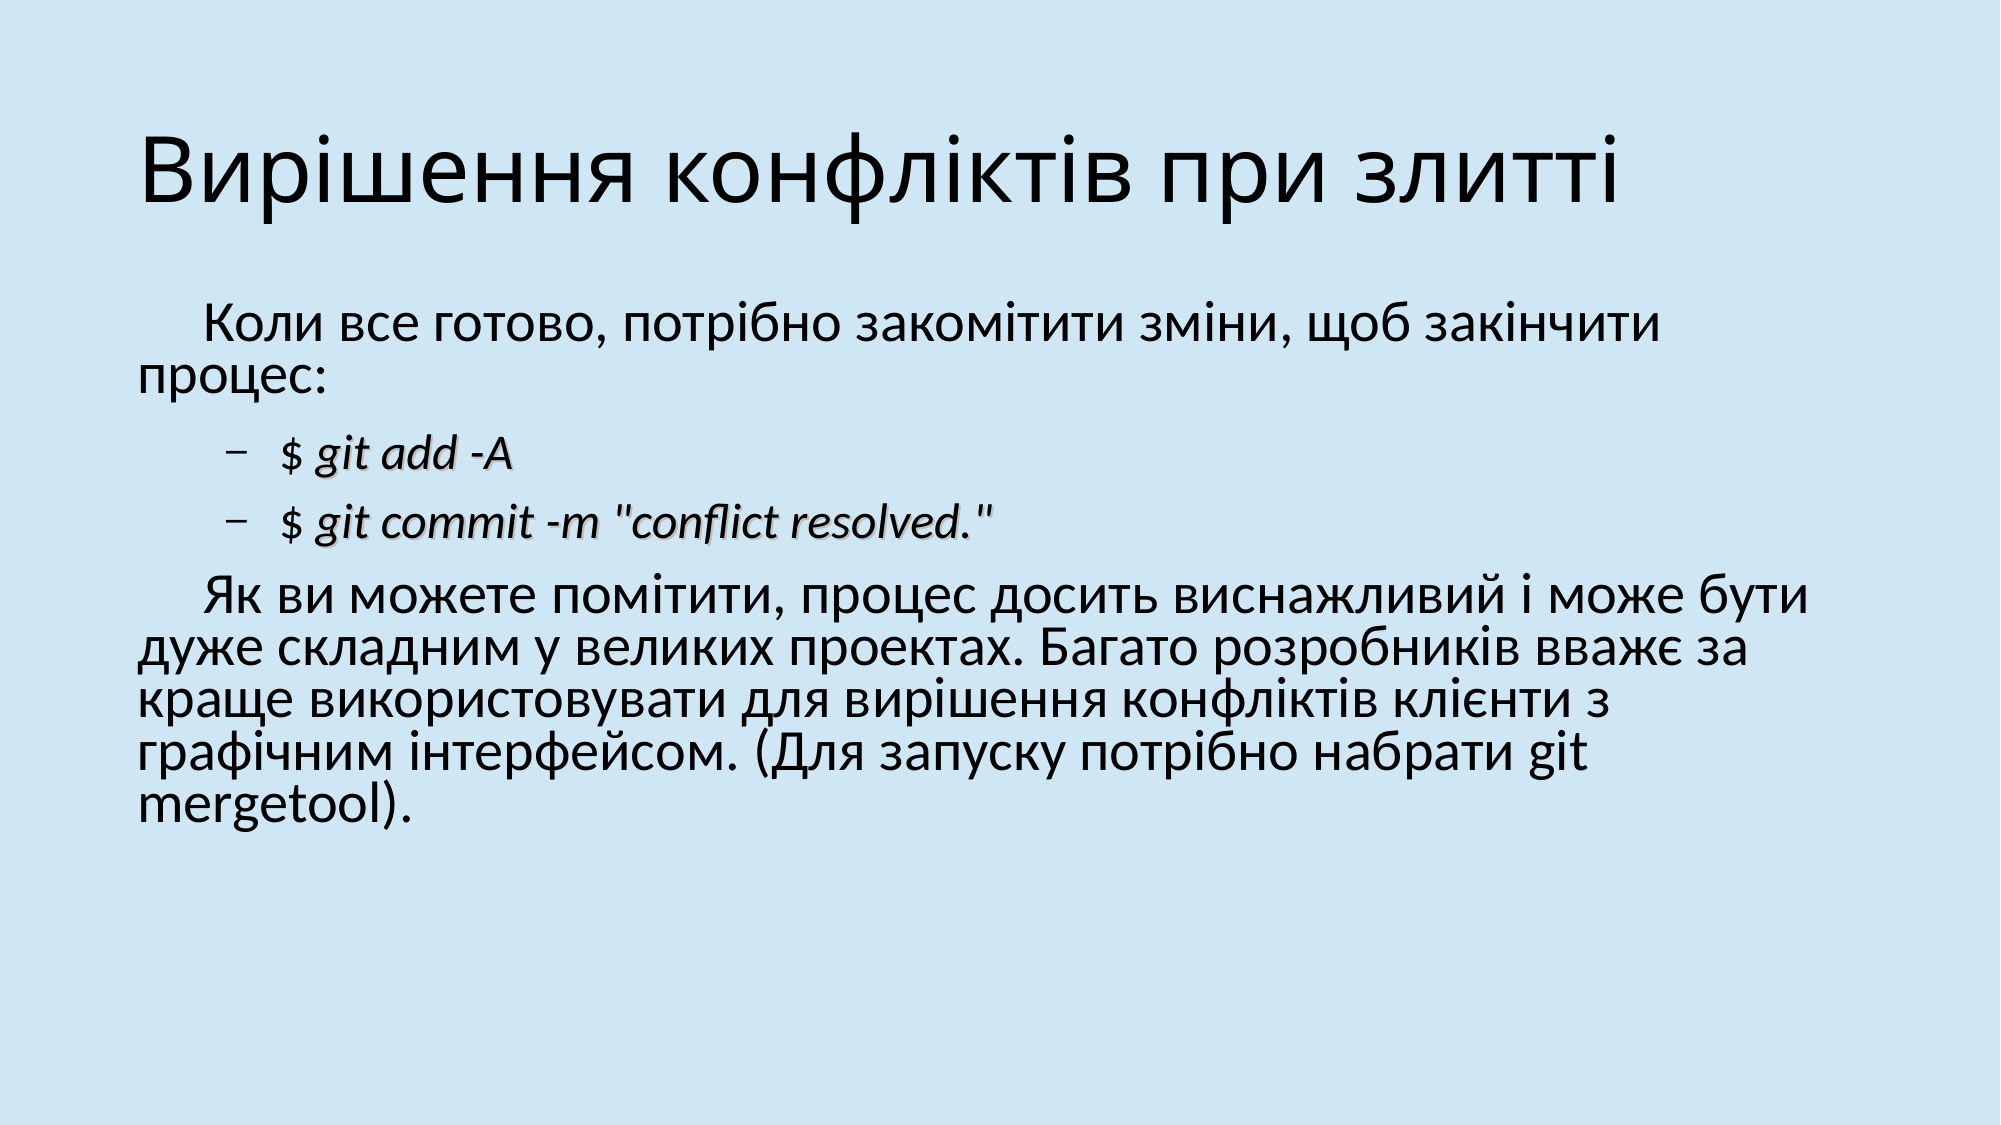

# Вирішення конфліктів при злитті
 Коли все готово, потрібно закомітити зміни, щоб закінчити процес:
$ git add -A
$ git commit -m "conflict resolved."
 Як ви можете помітити, процес досить виснажливий і може бути дуже складним у великих проектах. Багато розробників вважє за краще використовувати для вирішення конфліктів клієнти з графічним інтерфейсом. (Для запуску потрібно набрати git mergetool).